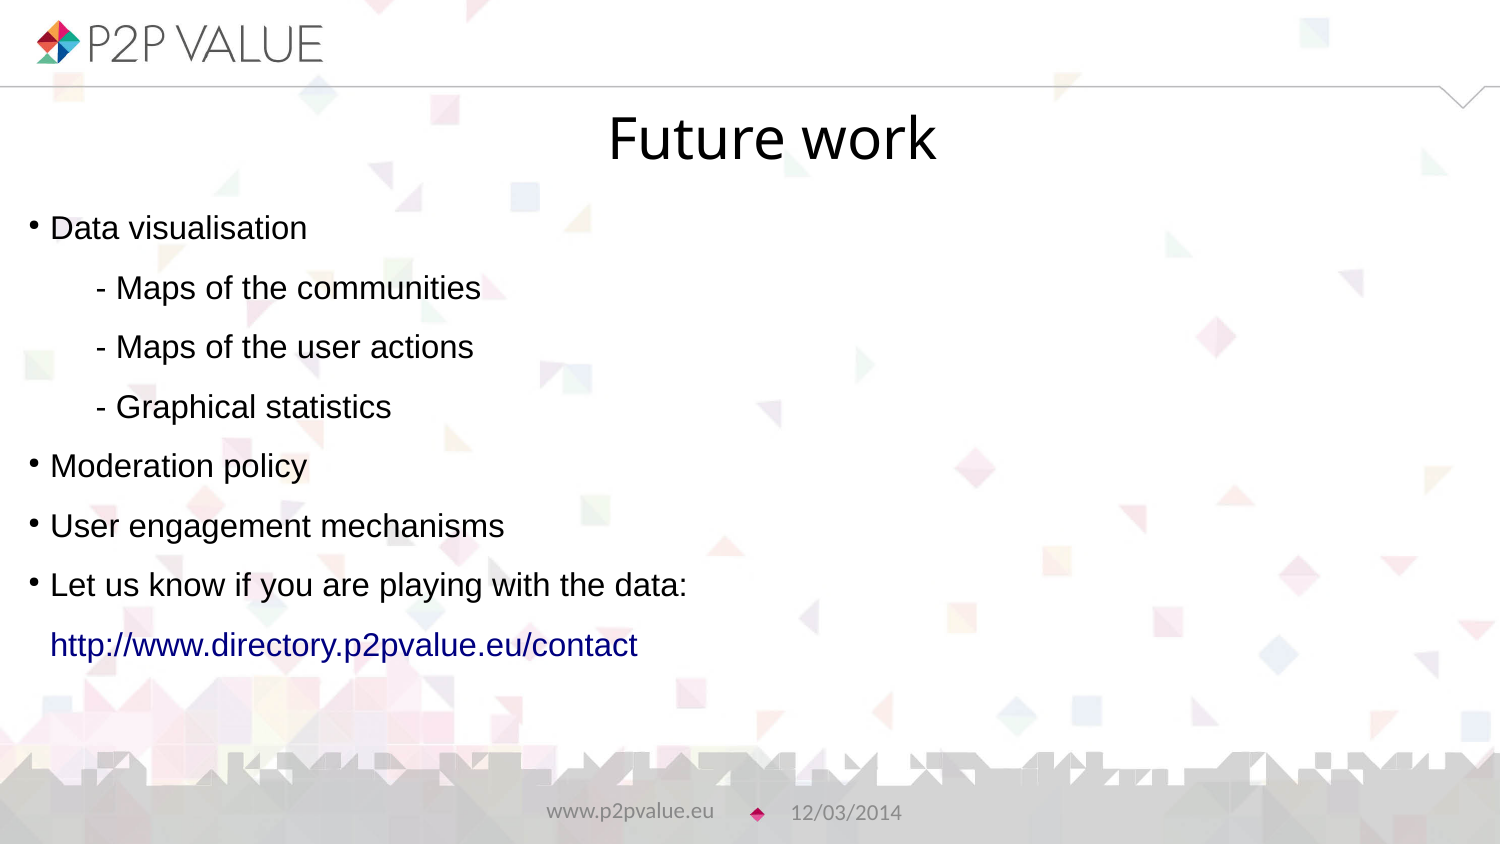

# Future work
Data visualisation
	- Maps of the communities
	- Maps of the user actions
	- Graphical statistics
Moderation policy
User engagement mechanisms
Let us know if you are playing with the data:
http://www.directory.p2pvalue.eu/contact
12/03/2014
www.p2pvalue.eu